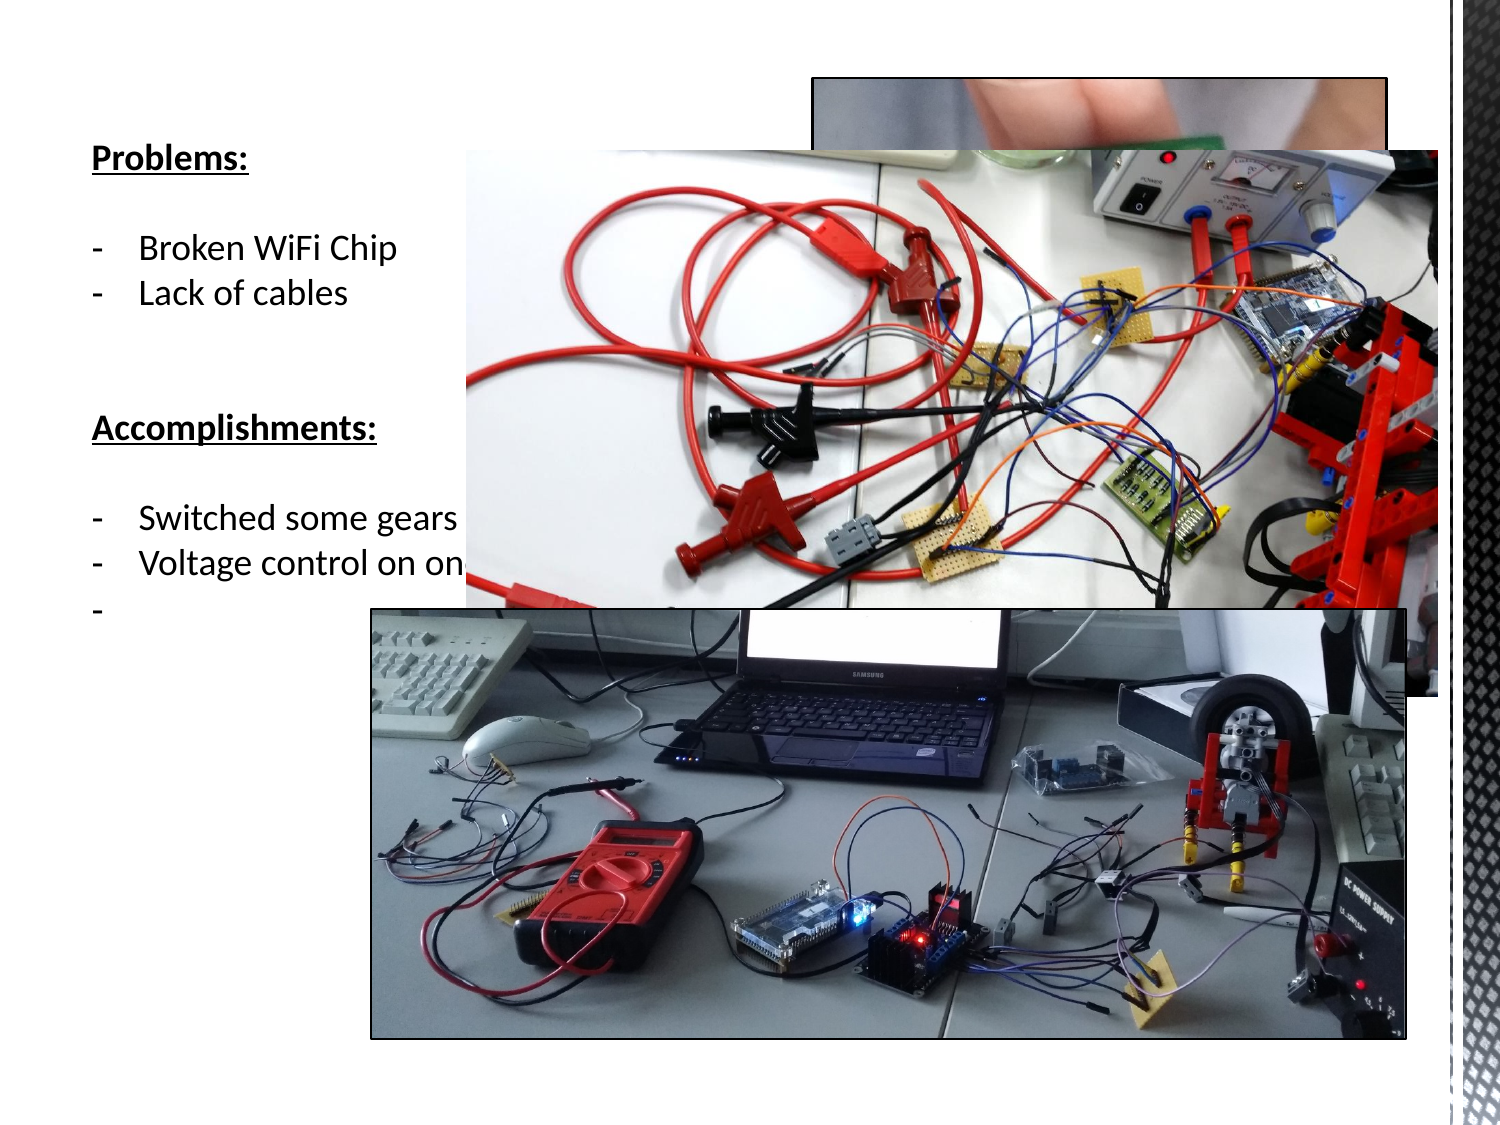

Problems:
Broken WiFi Chip
Lack of cables
Accomplishments:
Switched some gears for more sturdiness
Voltage control on one motor with FPGA